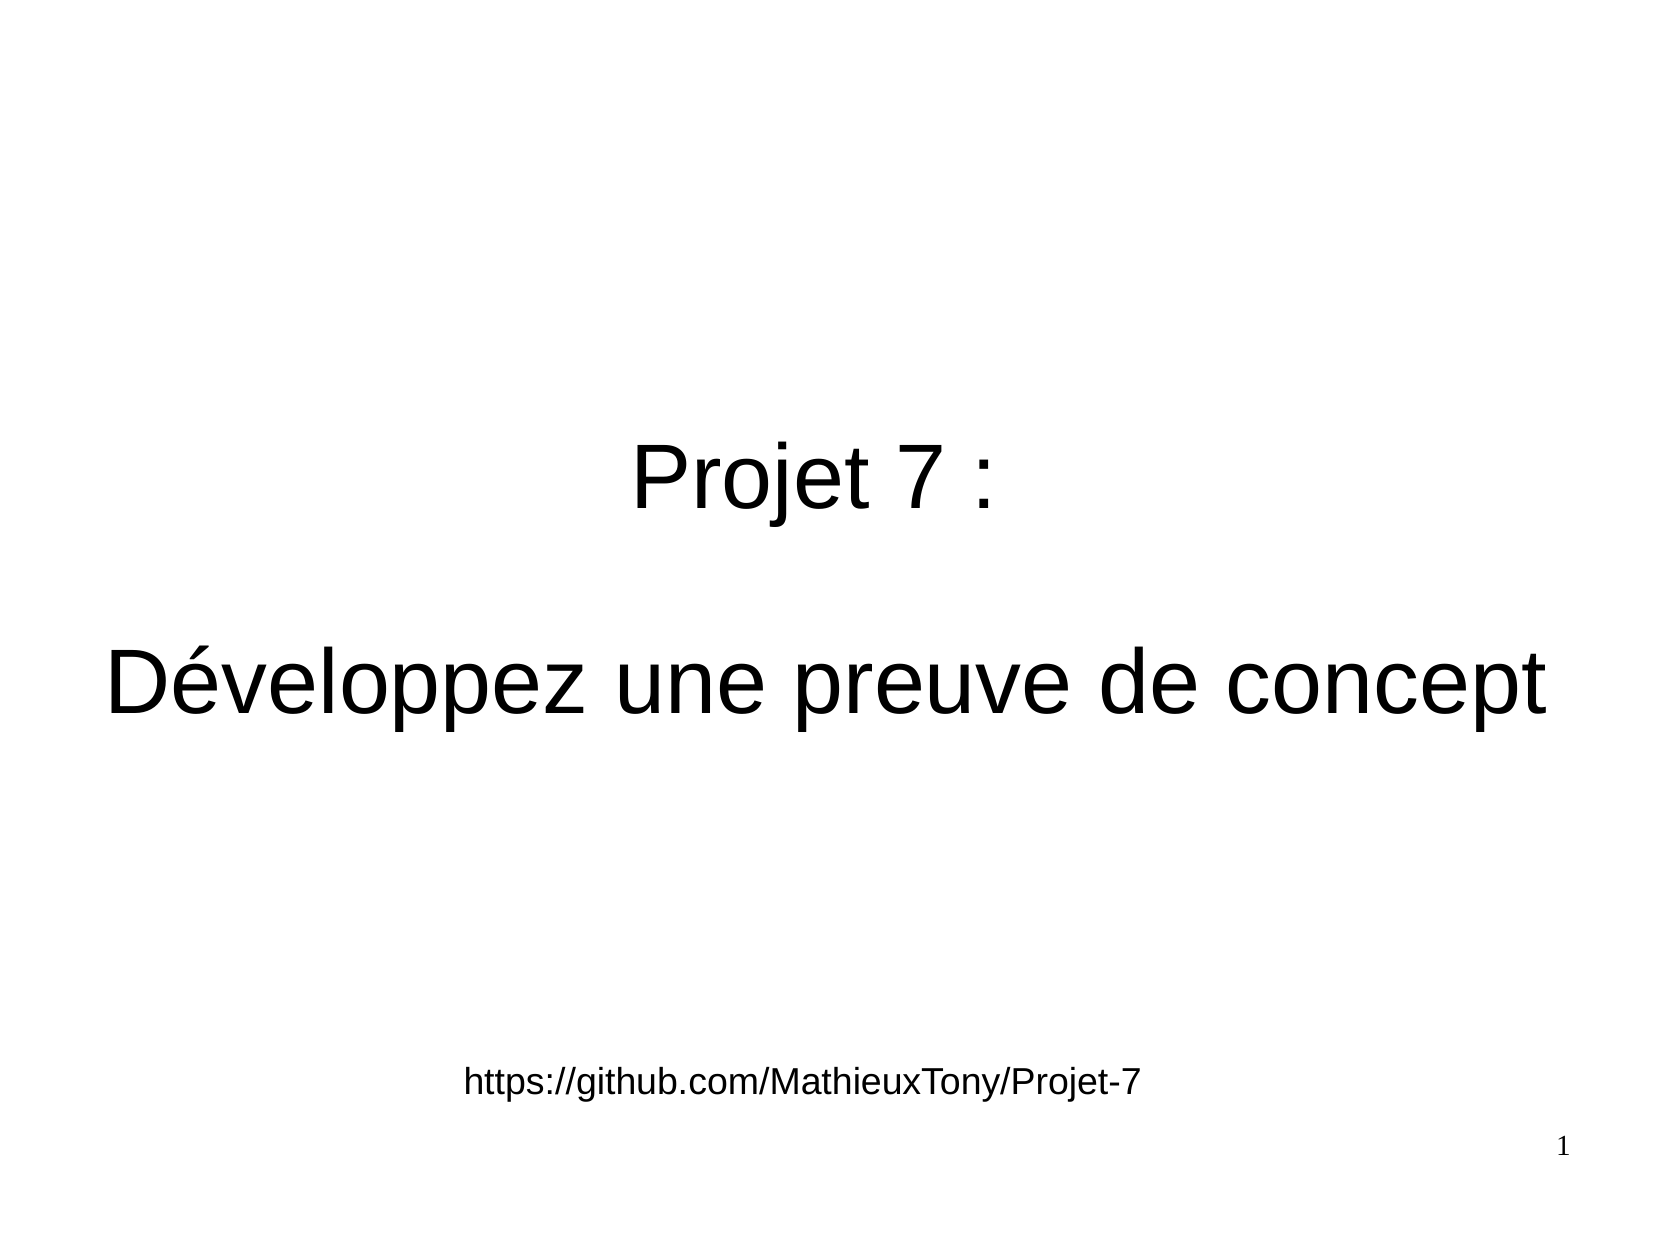

# Projet 7 :
Développez une preuve de concept
https://github.com/MathieuxTony/Projet-7
1